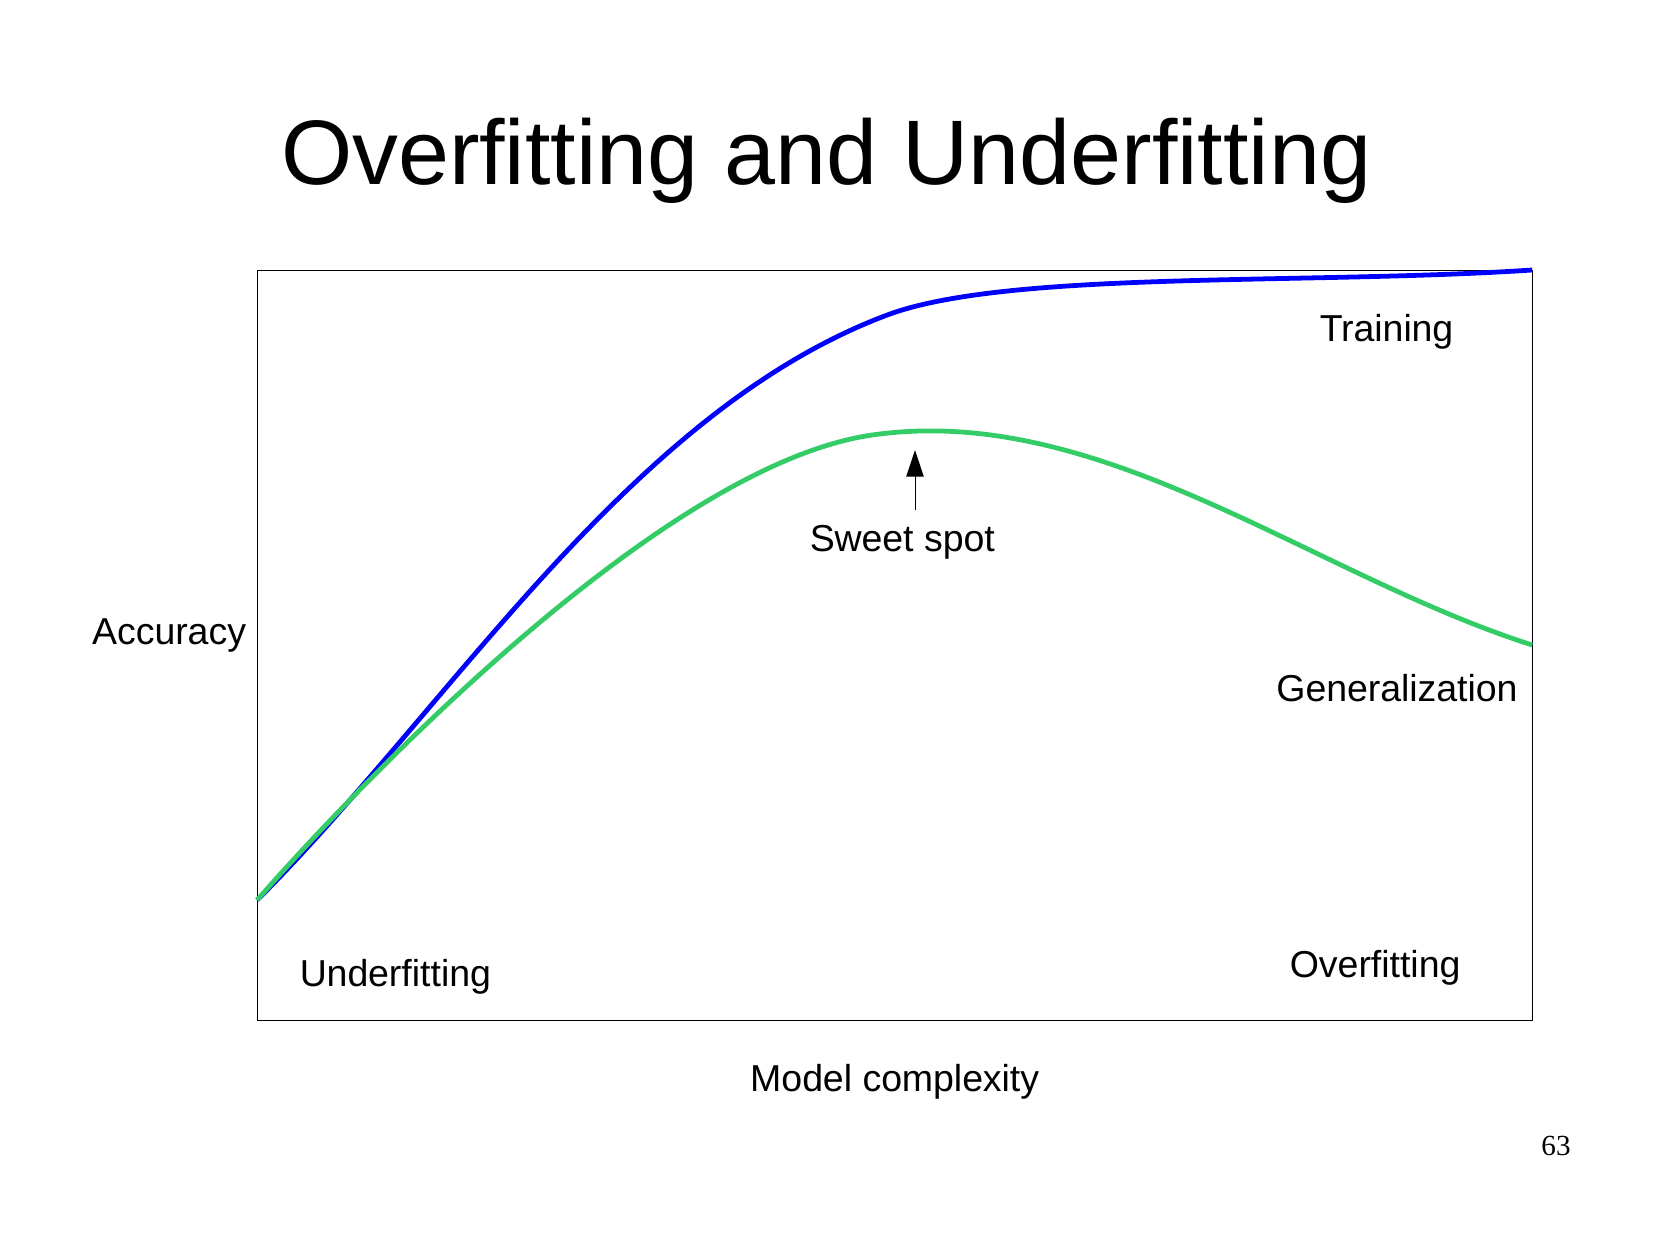

# Overfitting and Underfitting
Training
Sweet spot
Accuracy
Generalization
Overfitting
Underfitting
Model complexity
63